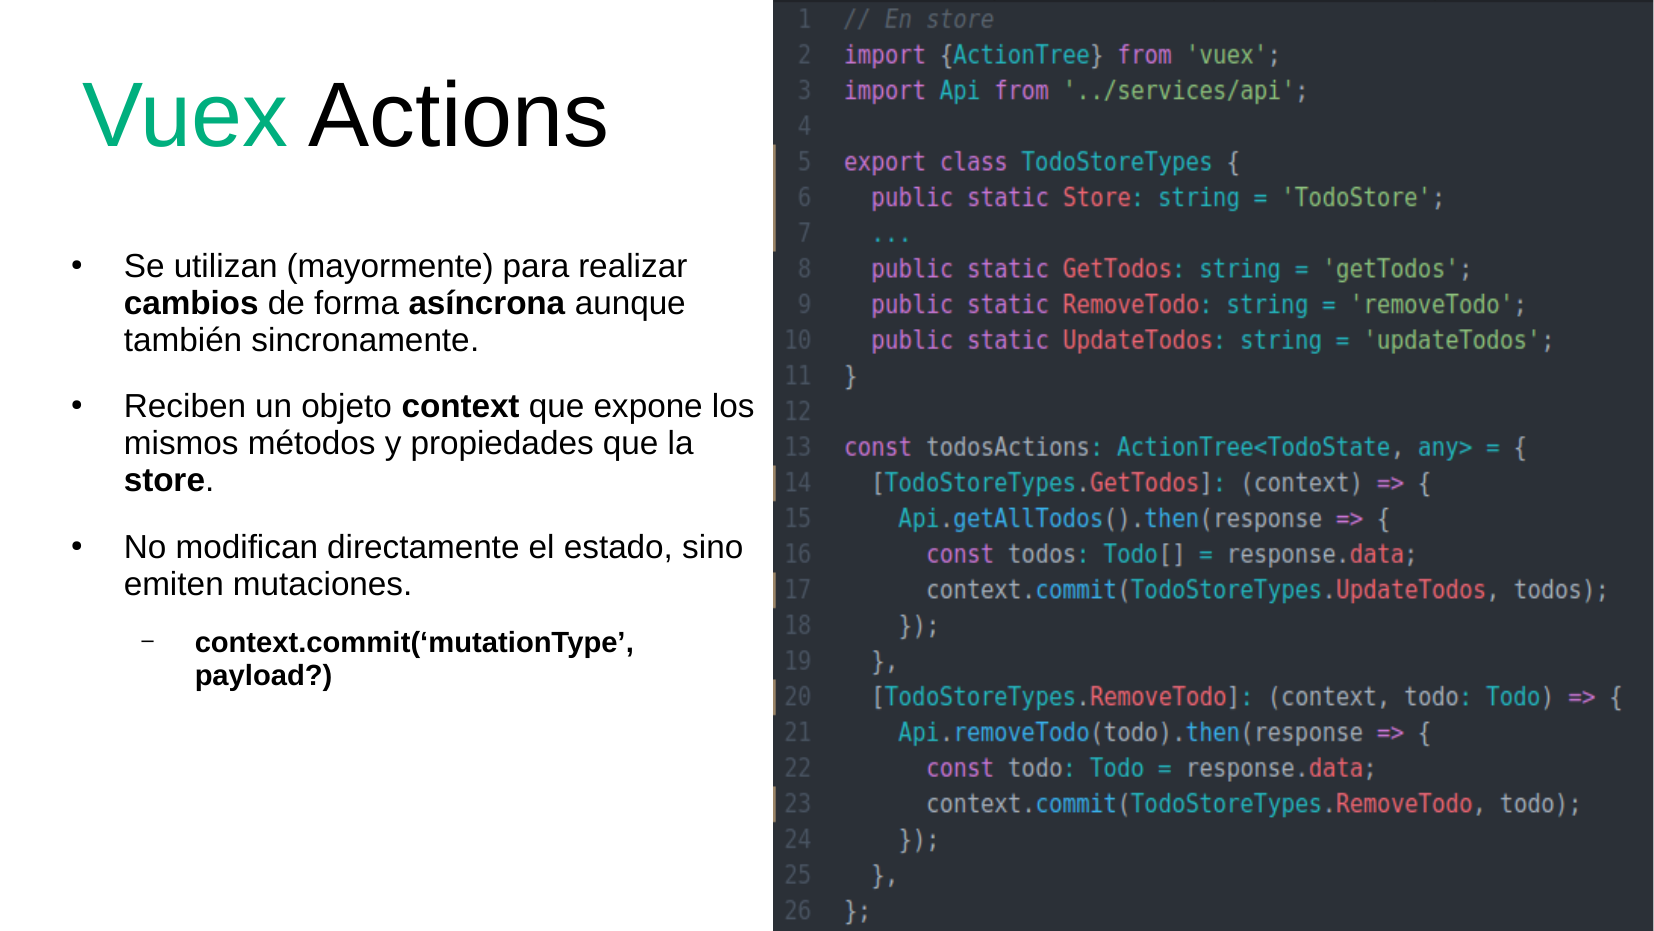

# Vuex Actions
Se utilizan (mayormente) para realizar cambios de forma asíncrona aunque también sincronamente.
Reciben un objeto context que expone los mismos métodos y propiedades que la store.
No modifican directamente el estado, sino emiten mutaciones.
context.commit(‘mutationType’, payload?)
9